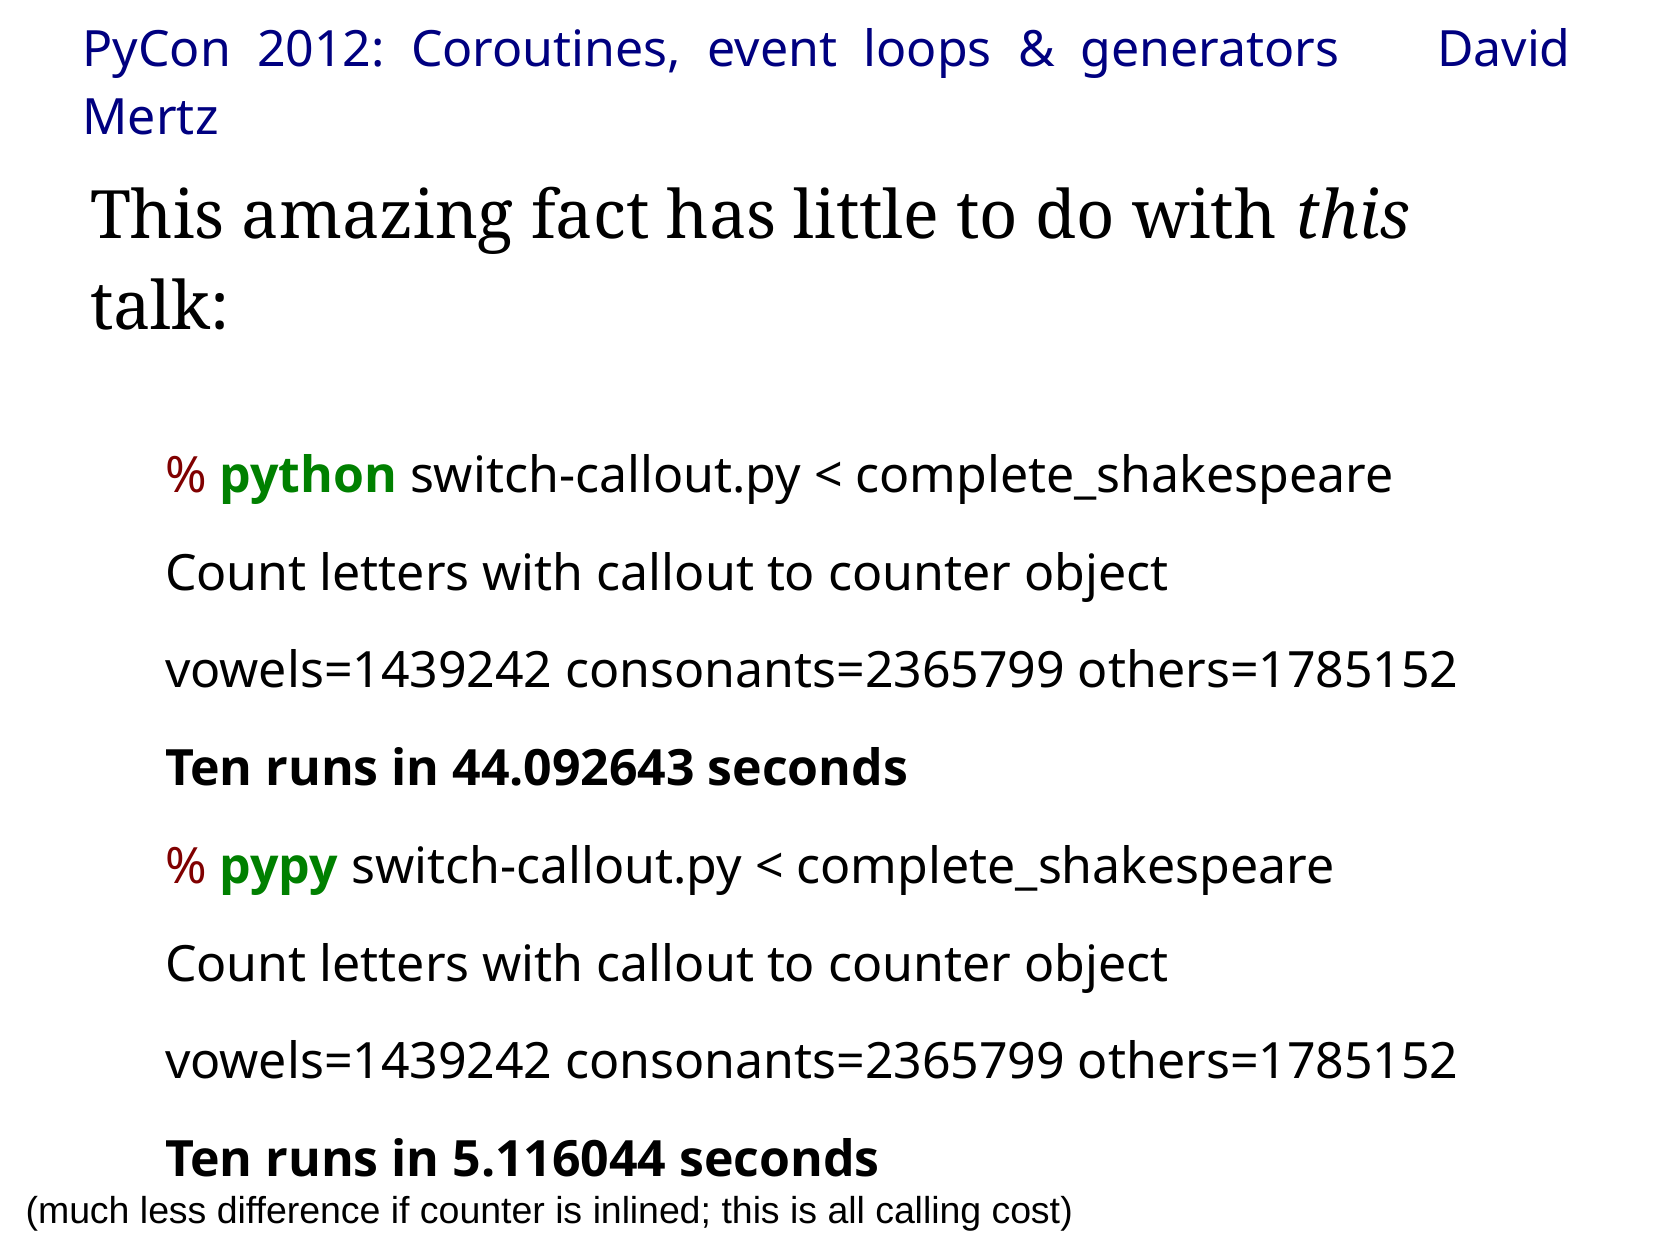

PyCon 2012: Coroutines, event loops & generators		David Mertz
# This amazing fact has little to do with this talk:
% python switch-callout.py < complete_shakespeare
Count letters with callout to counter object
vowels=1439242 consonants=2365799 others=1785152
Ten runs in 44.092643 seconds
% pypy switch-callout.py < complete_shakespeare
Count letters with callout to counter object
vowels=1439242 consonants=2365799 others=1785152
Ten runs in 5.116044 seconds
(much less difference if counter is inlined; this is all calling cost)